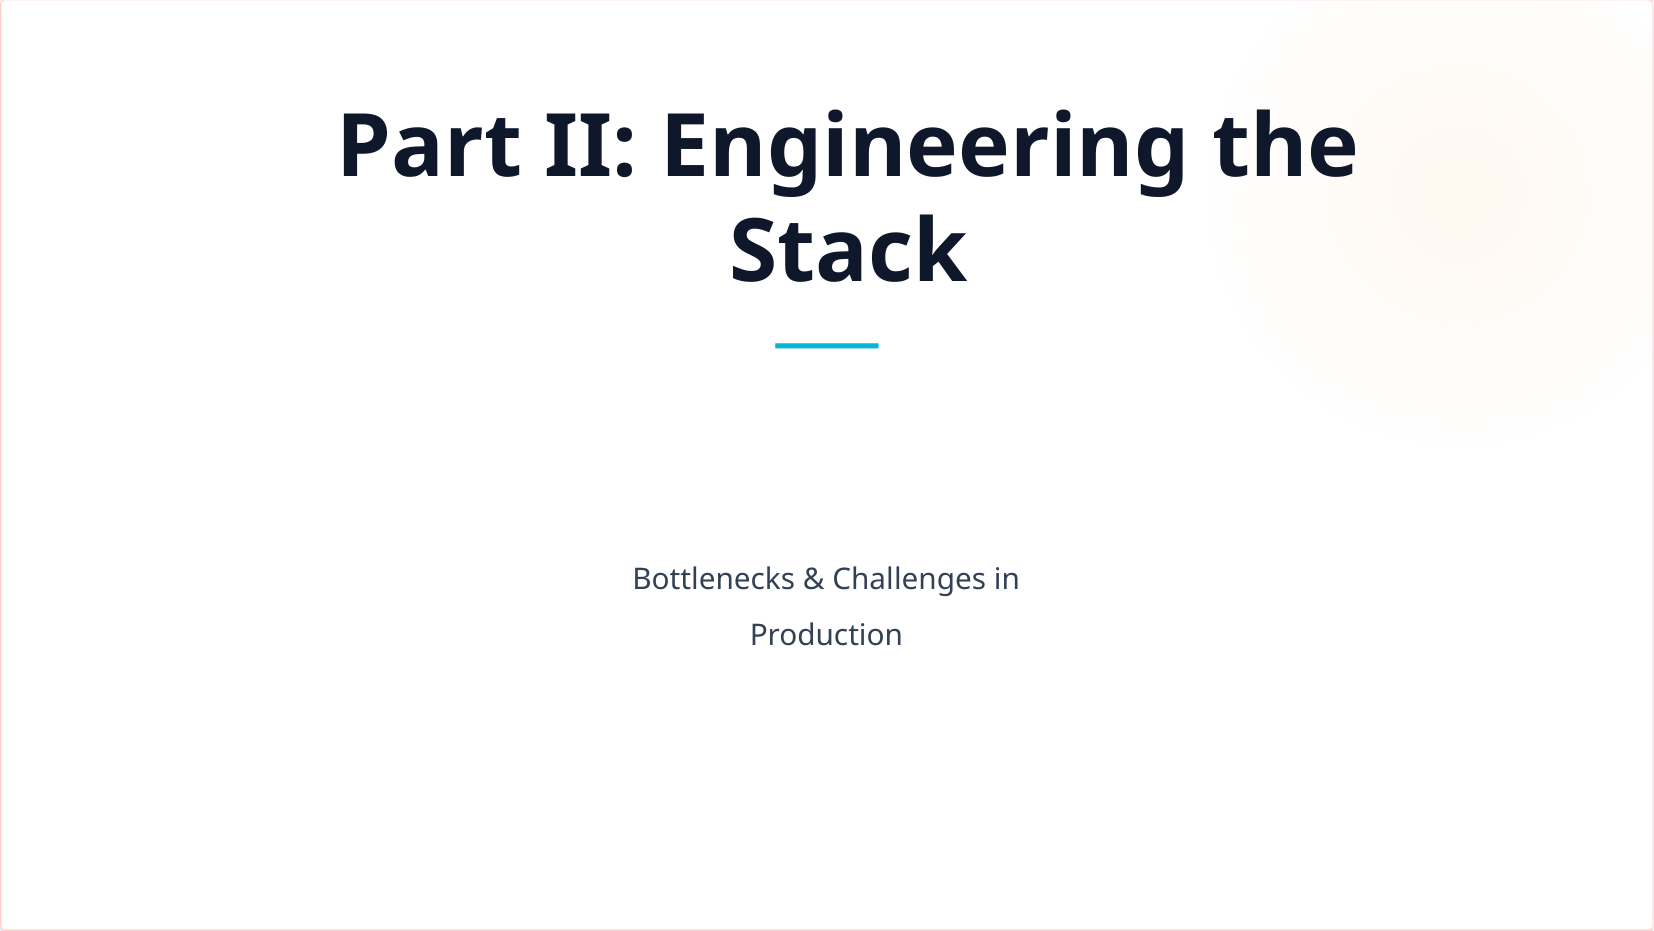

Part II: Engineering the Stack
Bottlenecks & Challenges in Production